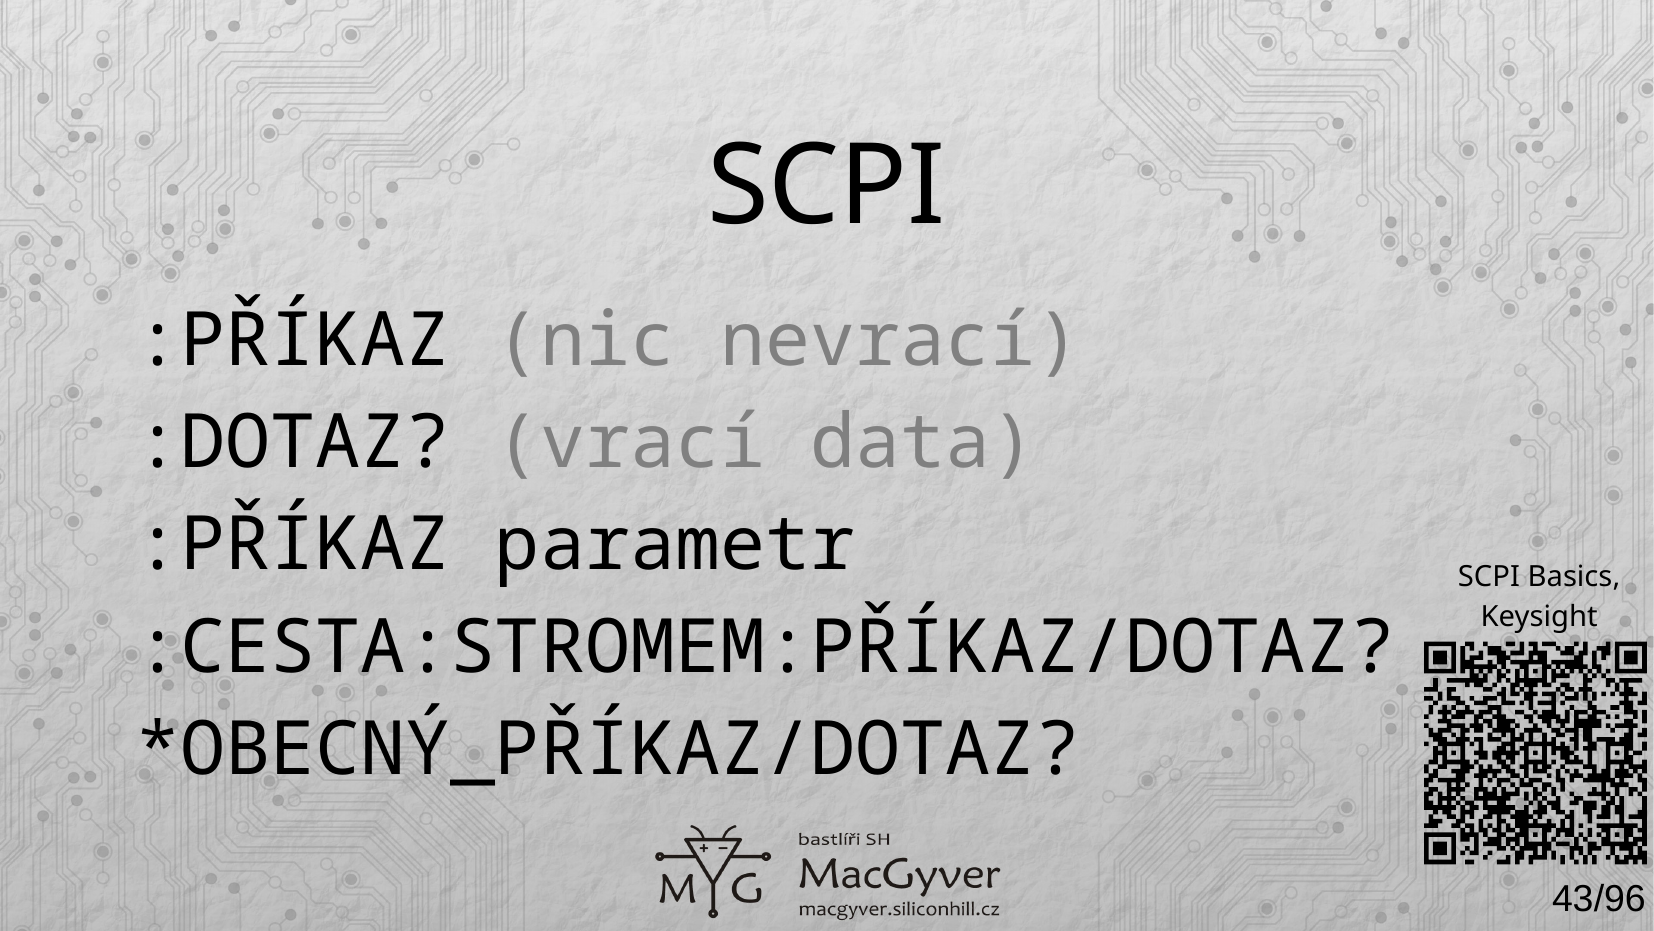

# SCPI
:PŘÍKAZ (nic nevrací)
:DOTAZ? (vrací data)
:PŘÍKAZ parametr
:CESTA:STROMEM:PŘÍKAZ/DOTAZ?
*OBECNÝ_PŘÍKAZ/DOTAZ?
SCPI Basics,
Keysight